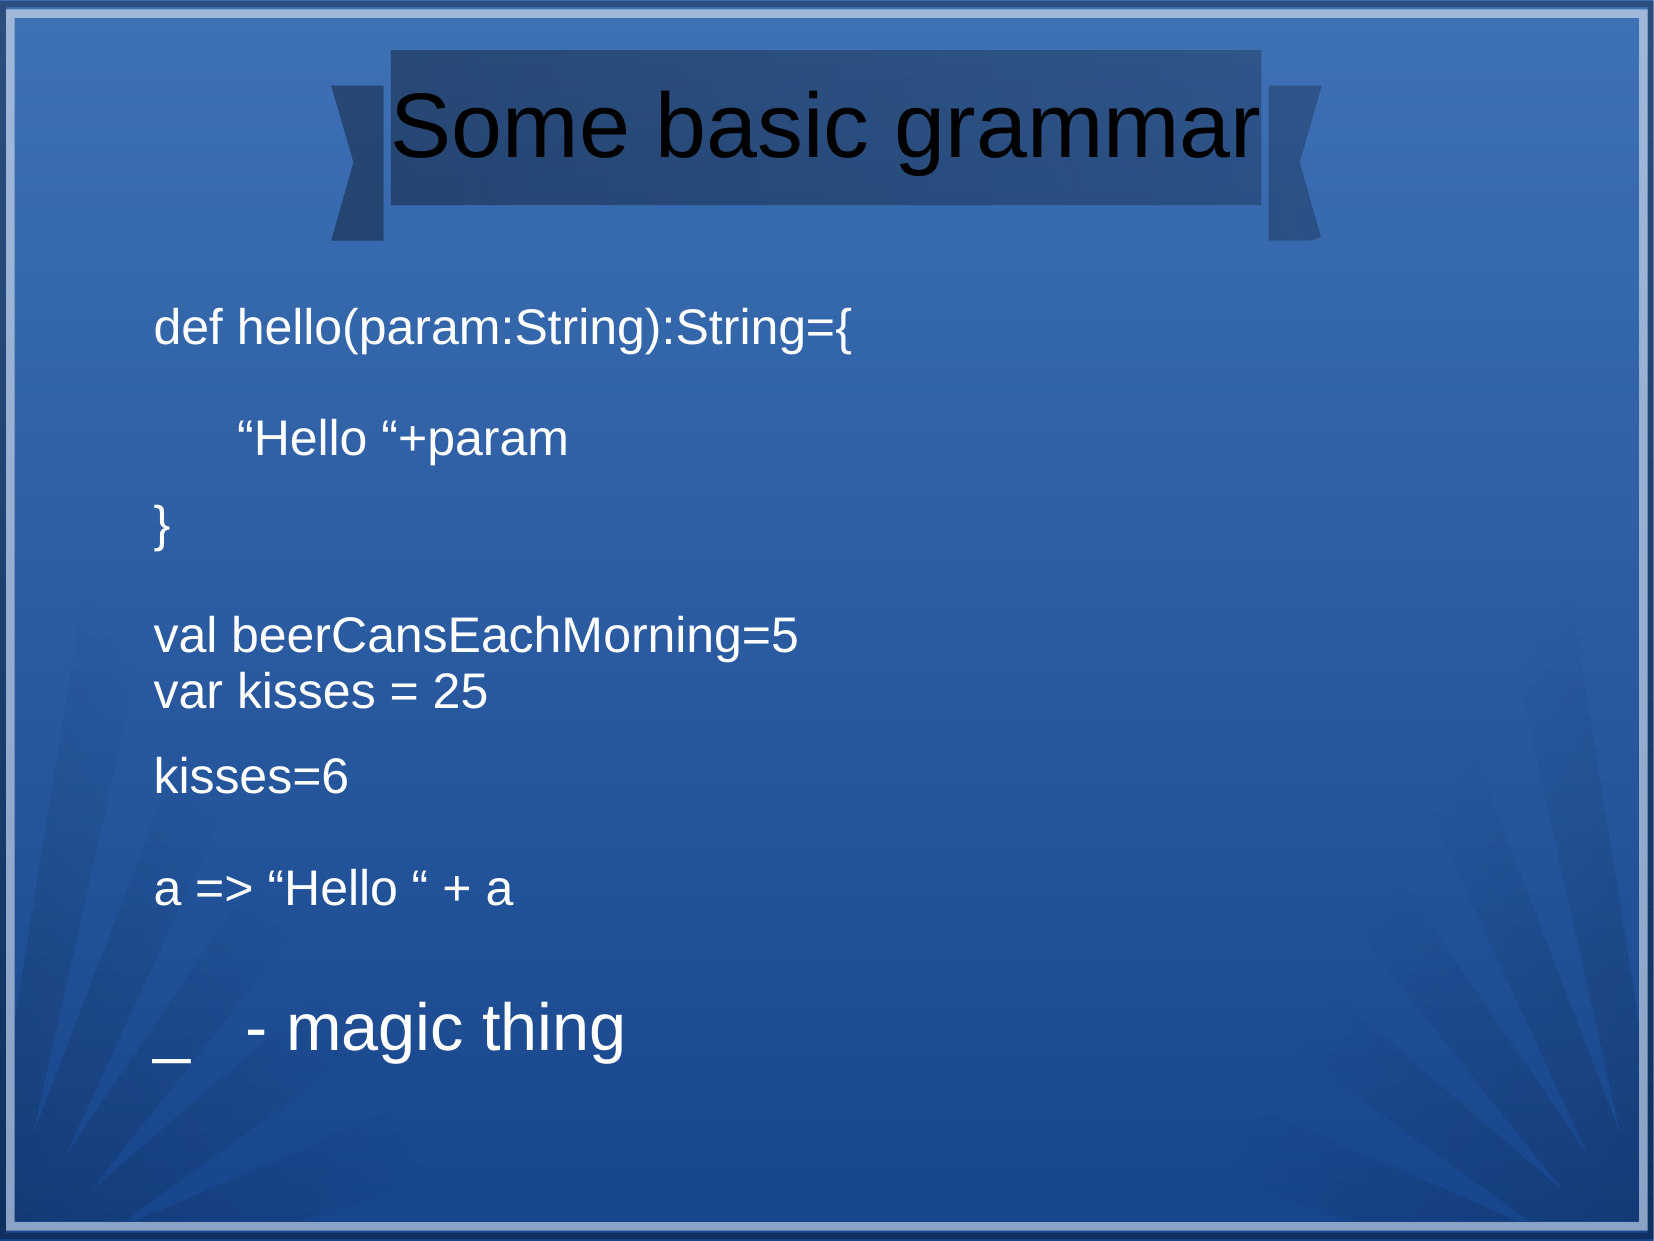

# Some basic grammar
def hello(param:String):String={
 “Hello “+param
}
val beerCansEachMorning=5
var kisses = 25
kisses=6
a => “Hello “ + a
_ - magic thing